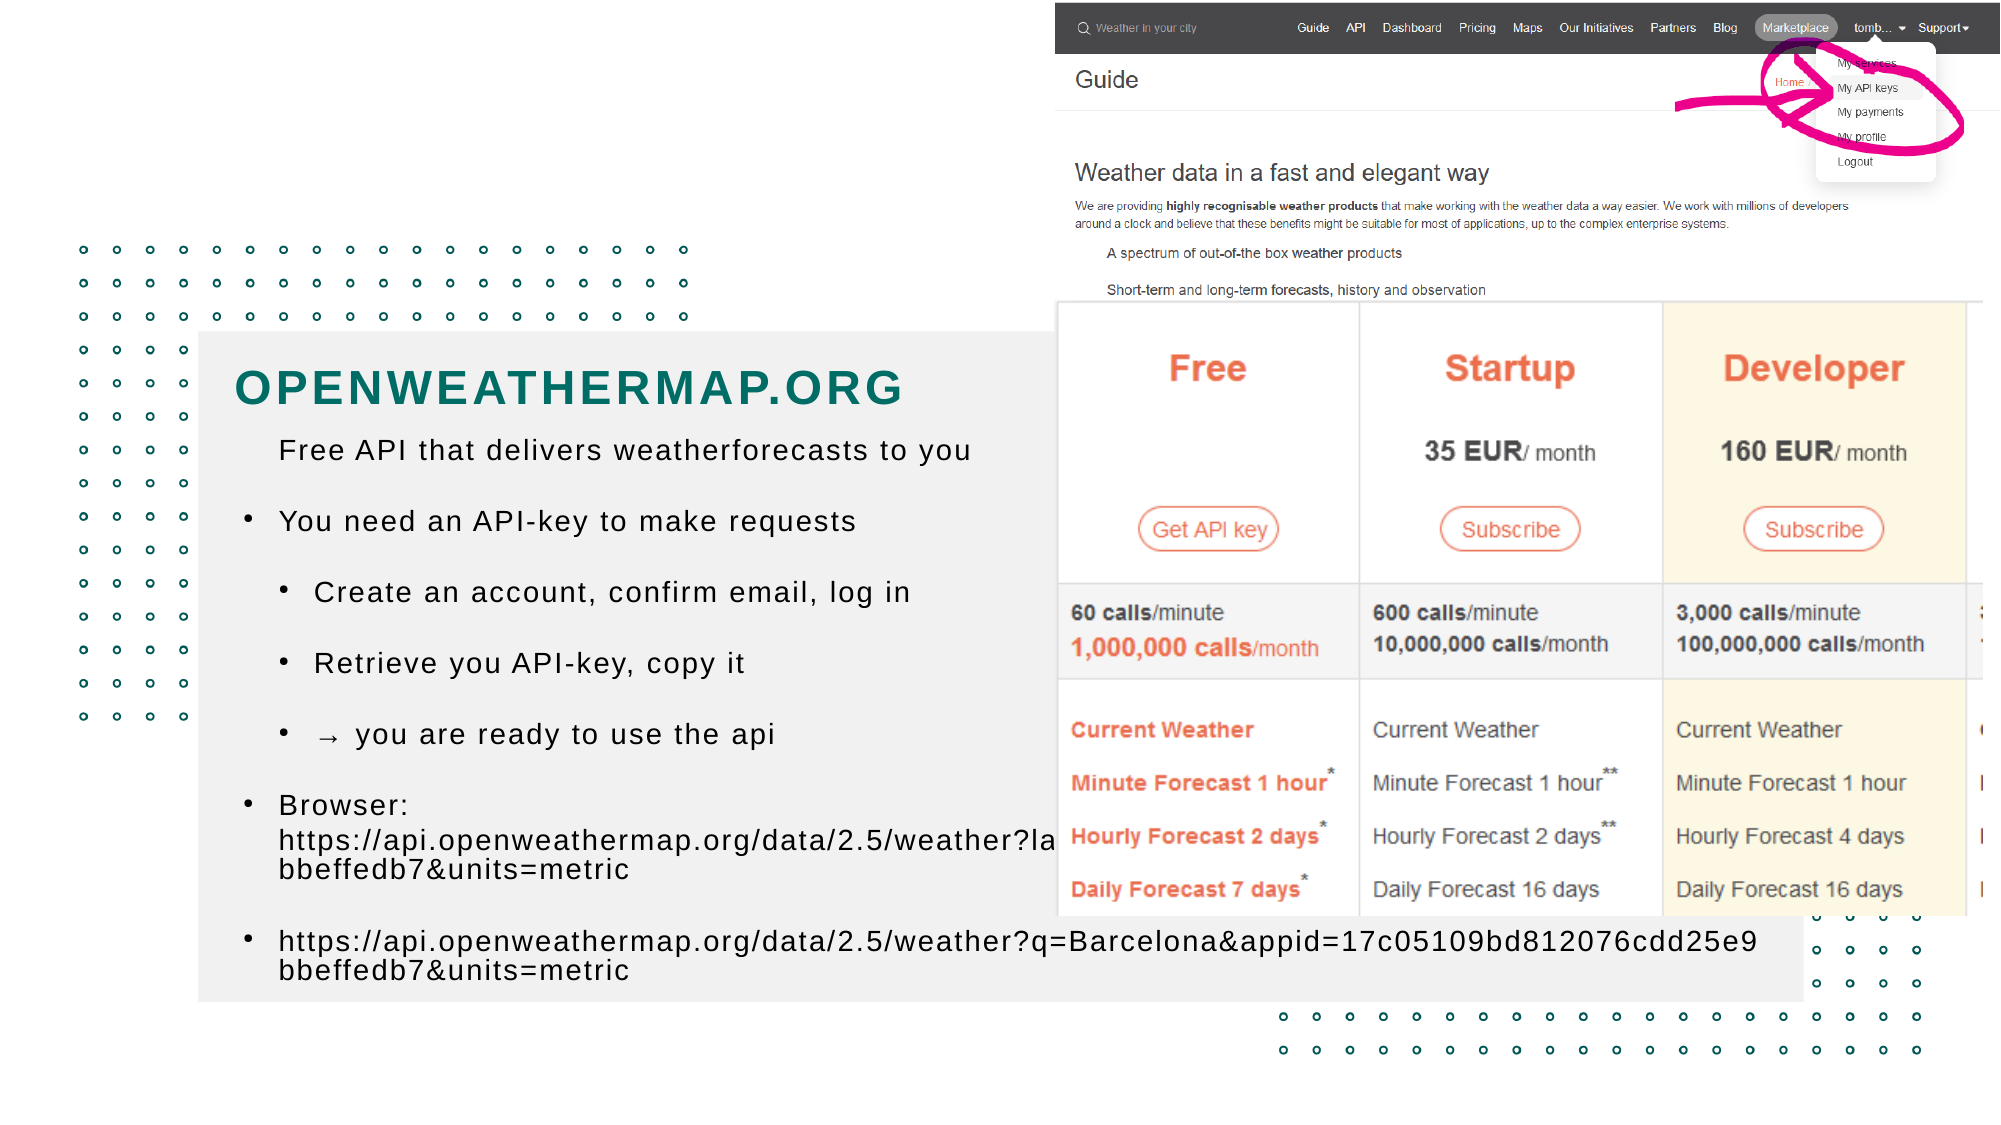

# Openweathermap.org
Free API that delivers weatherforecasts to you
You need an API-key to make requests
Create an account, confirm email, log in
Retrieve you API-key, copy it
→ you are ready to use the api
Browser: https://api.openweathermap.org/data/2.5/weather?lat=90&lon=2&appid=17c05109bd812076cdd25e9bbeffedb7&units=metric
https://api.openweathermap.org/data/2.5/weather?q=Barcelona&appid=17c05109bd812076cdd25e9bbeffedb7&units=metric